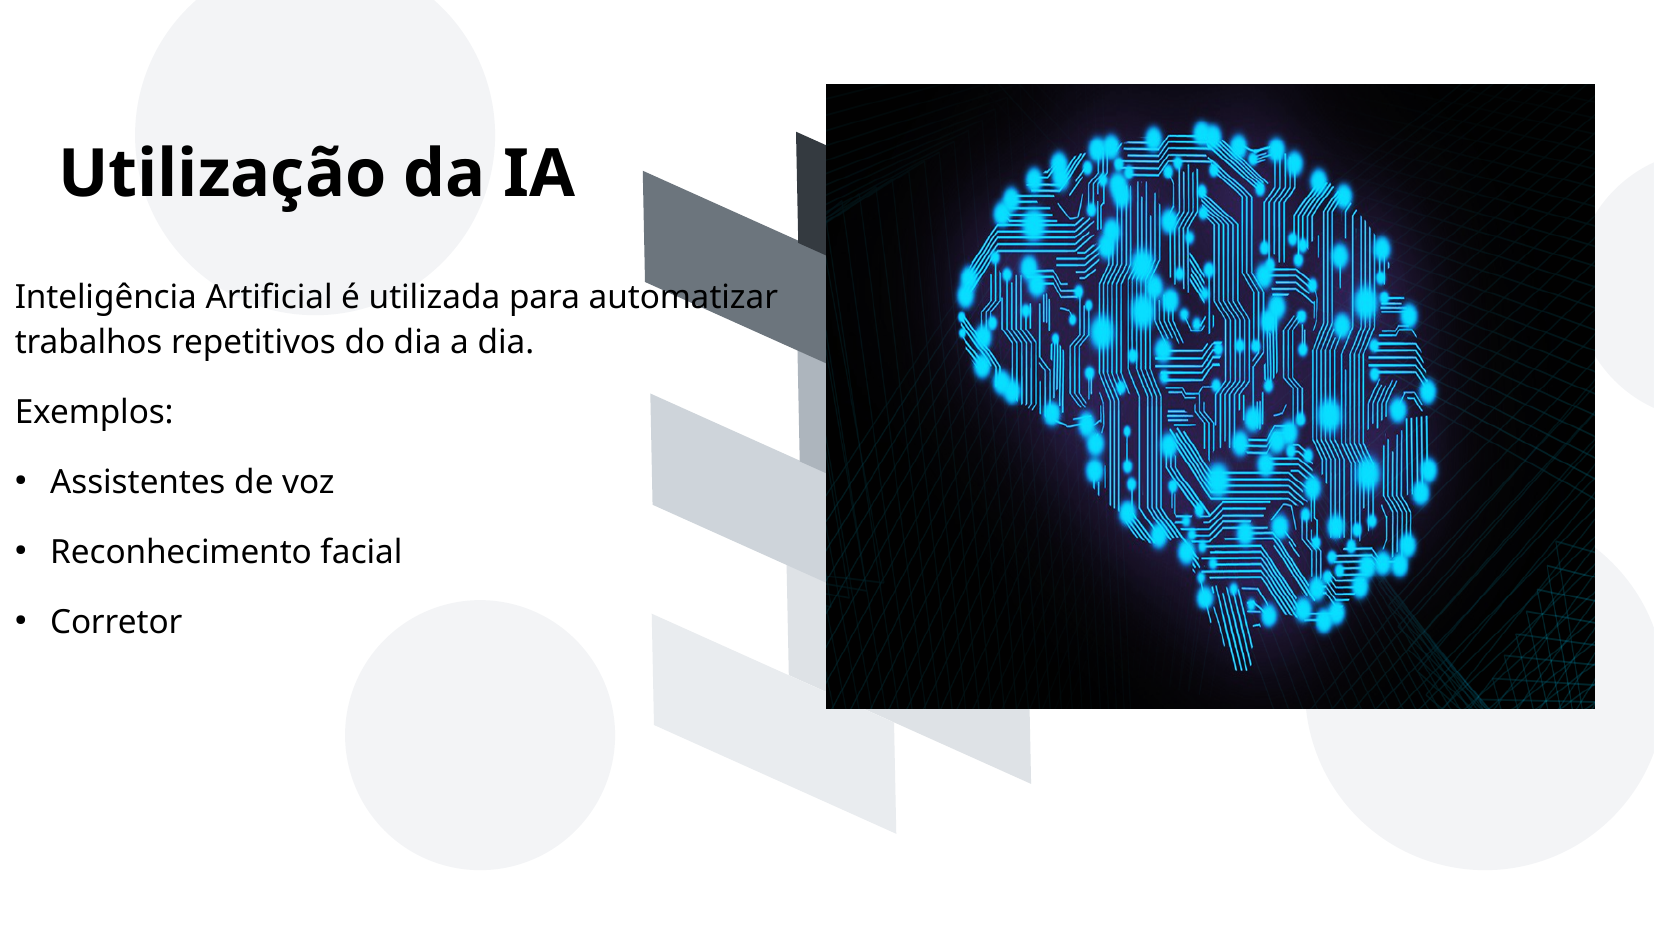

Utilização da IA
Inteligência Artificial é utilizada para automatizar trabalhos repetitivos do dia a dia.
Exemplos:
Assistentes de voz
Reconhecimento facial
Corretor